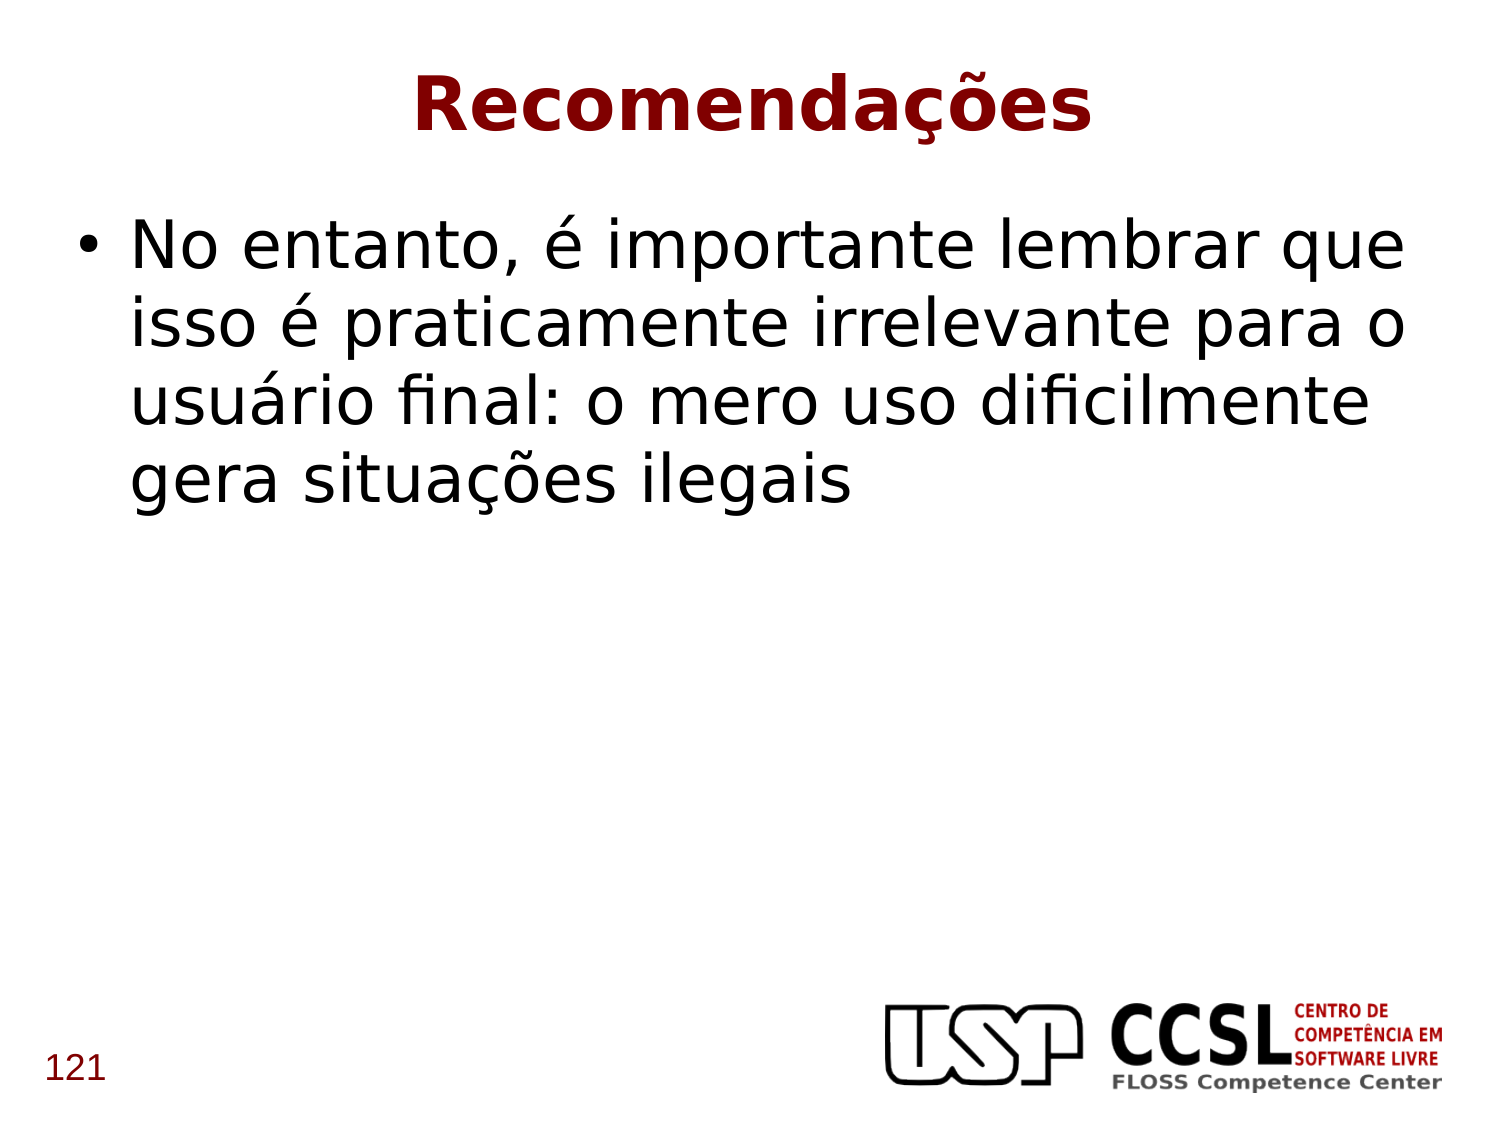

# Recomendações
No entanto, é importante lembrar que isso é praticamente irrelevante para o usuário final: o mero uso dificilmente gera situações ilegais